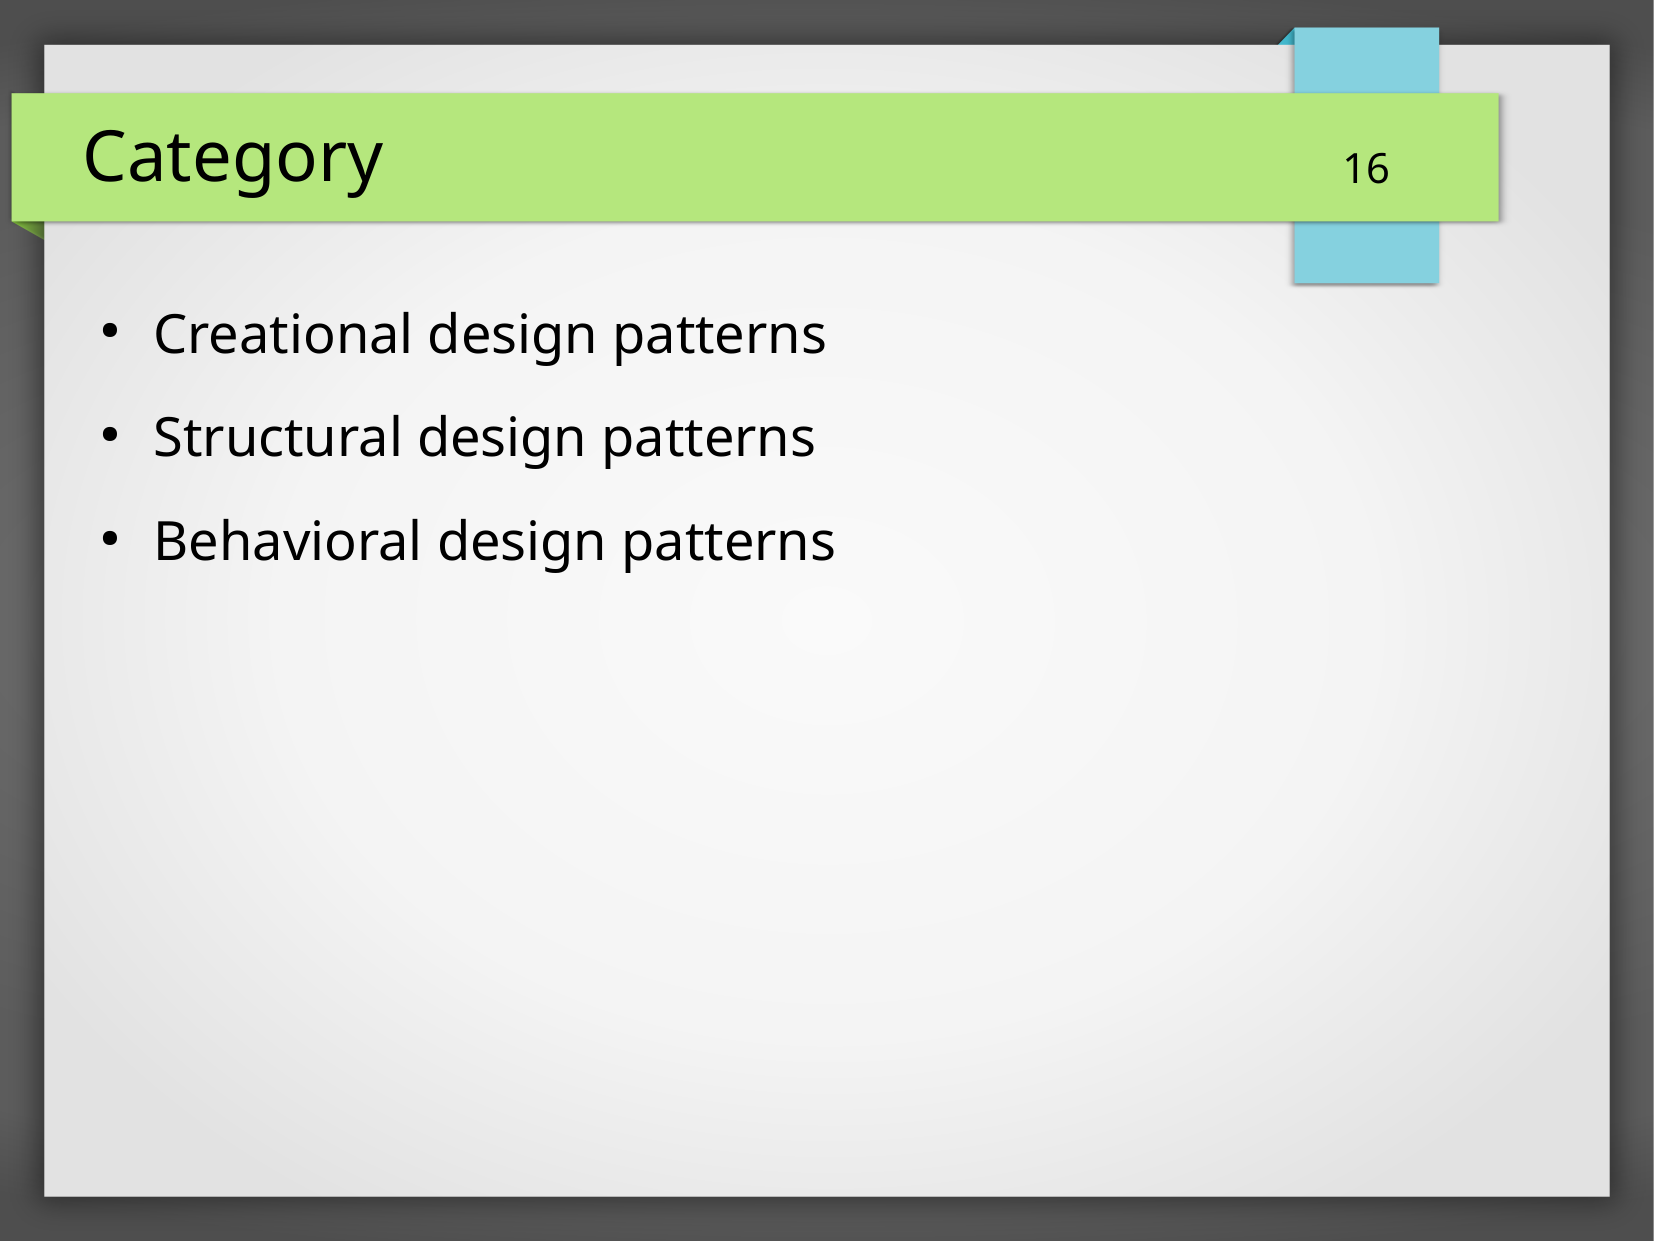

# Category
Creational design patterns
Structural design patterns
Behavioral design patterns